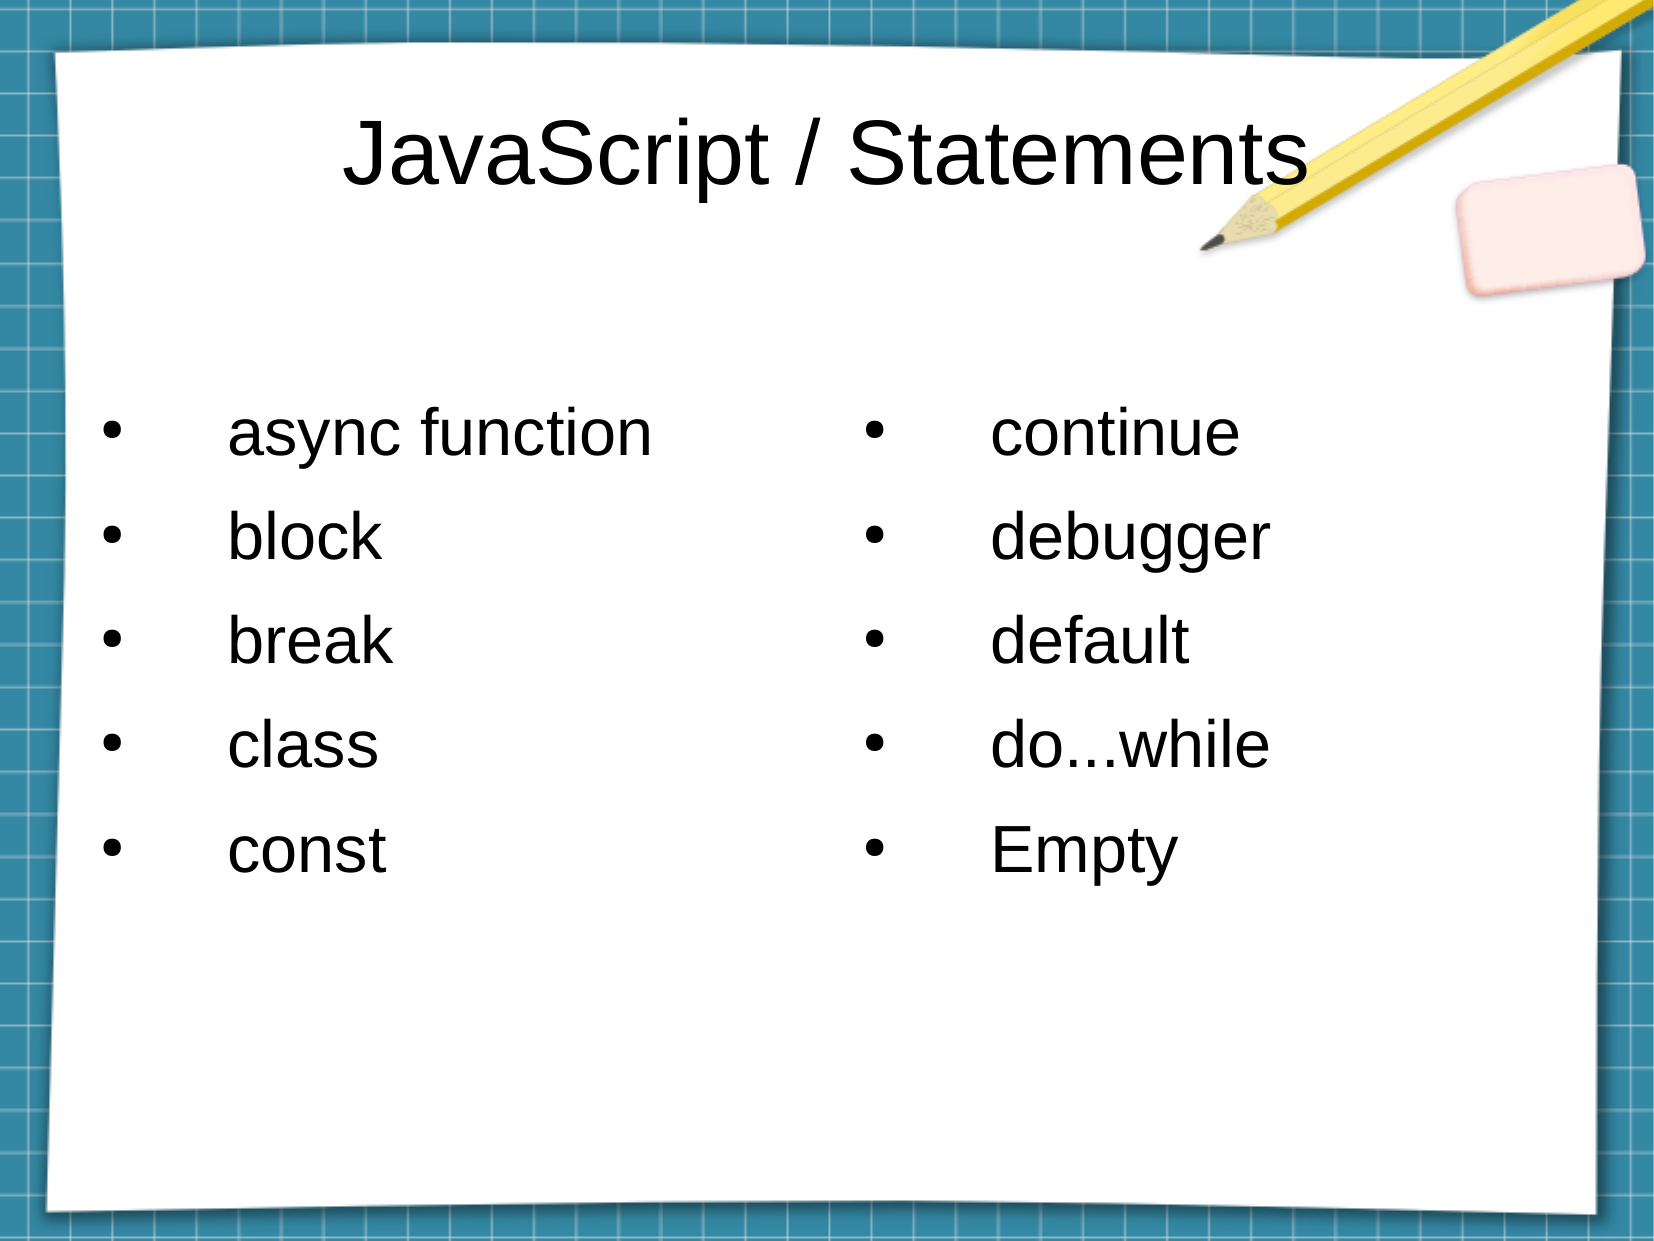

# JavaScript / Statements
 async function
 block
 break
 class
 const
 continue
 debugger
 default
 do...while
 Empty